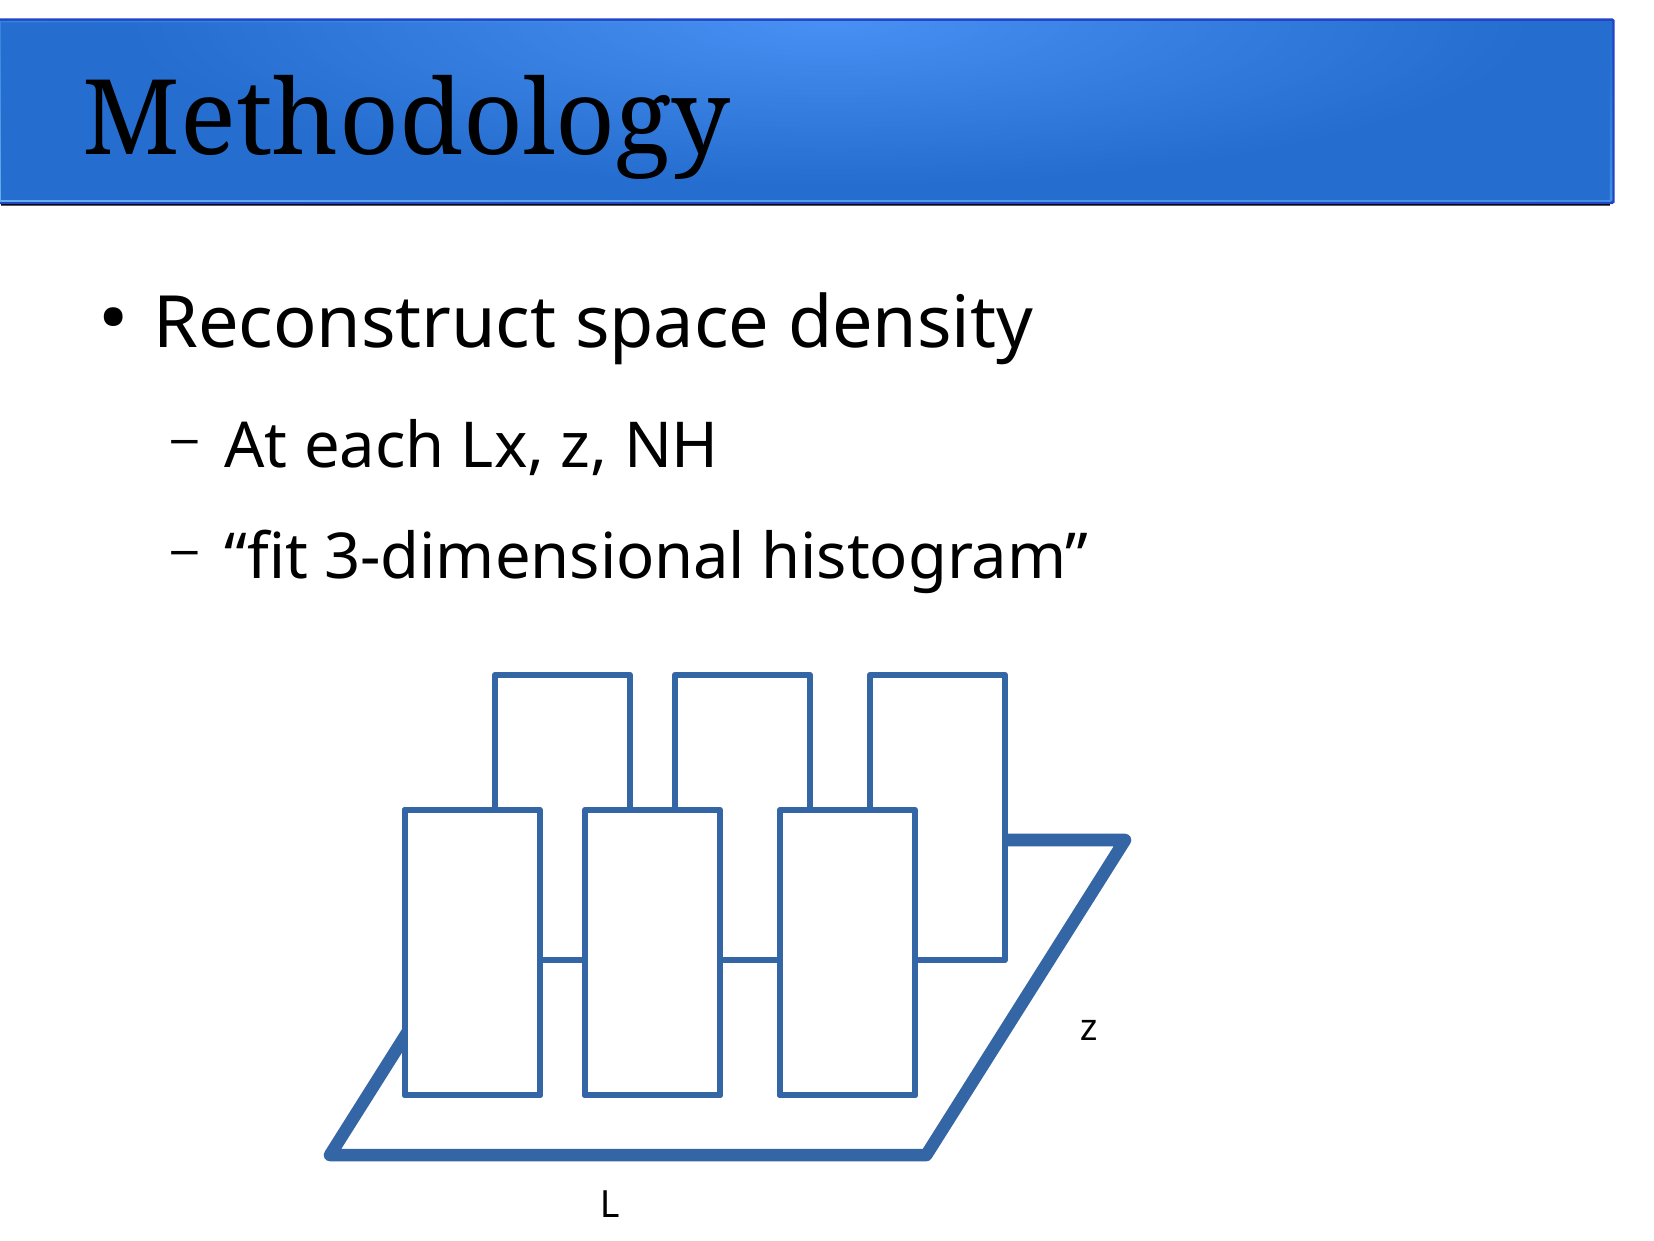

# Methodology
Reconstruct space density
At each Lx, z, NH
“fit 3-dimensional histogram”
z
L